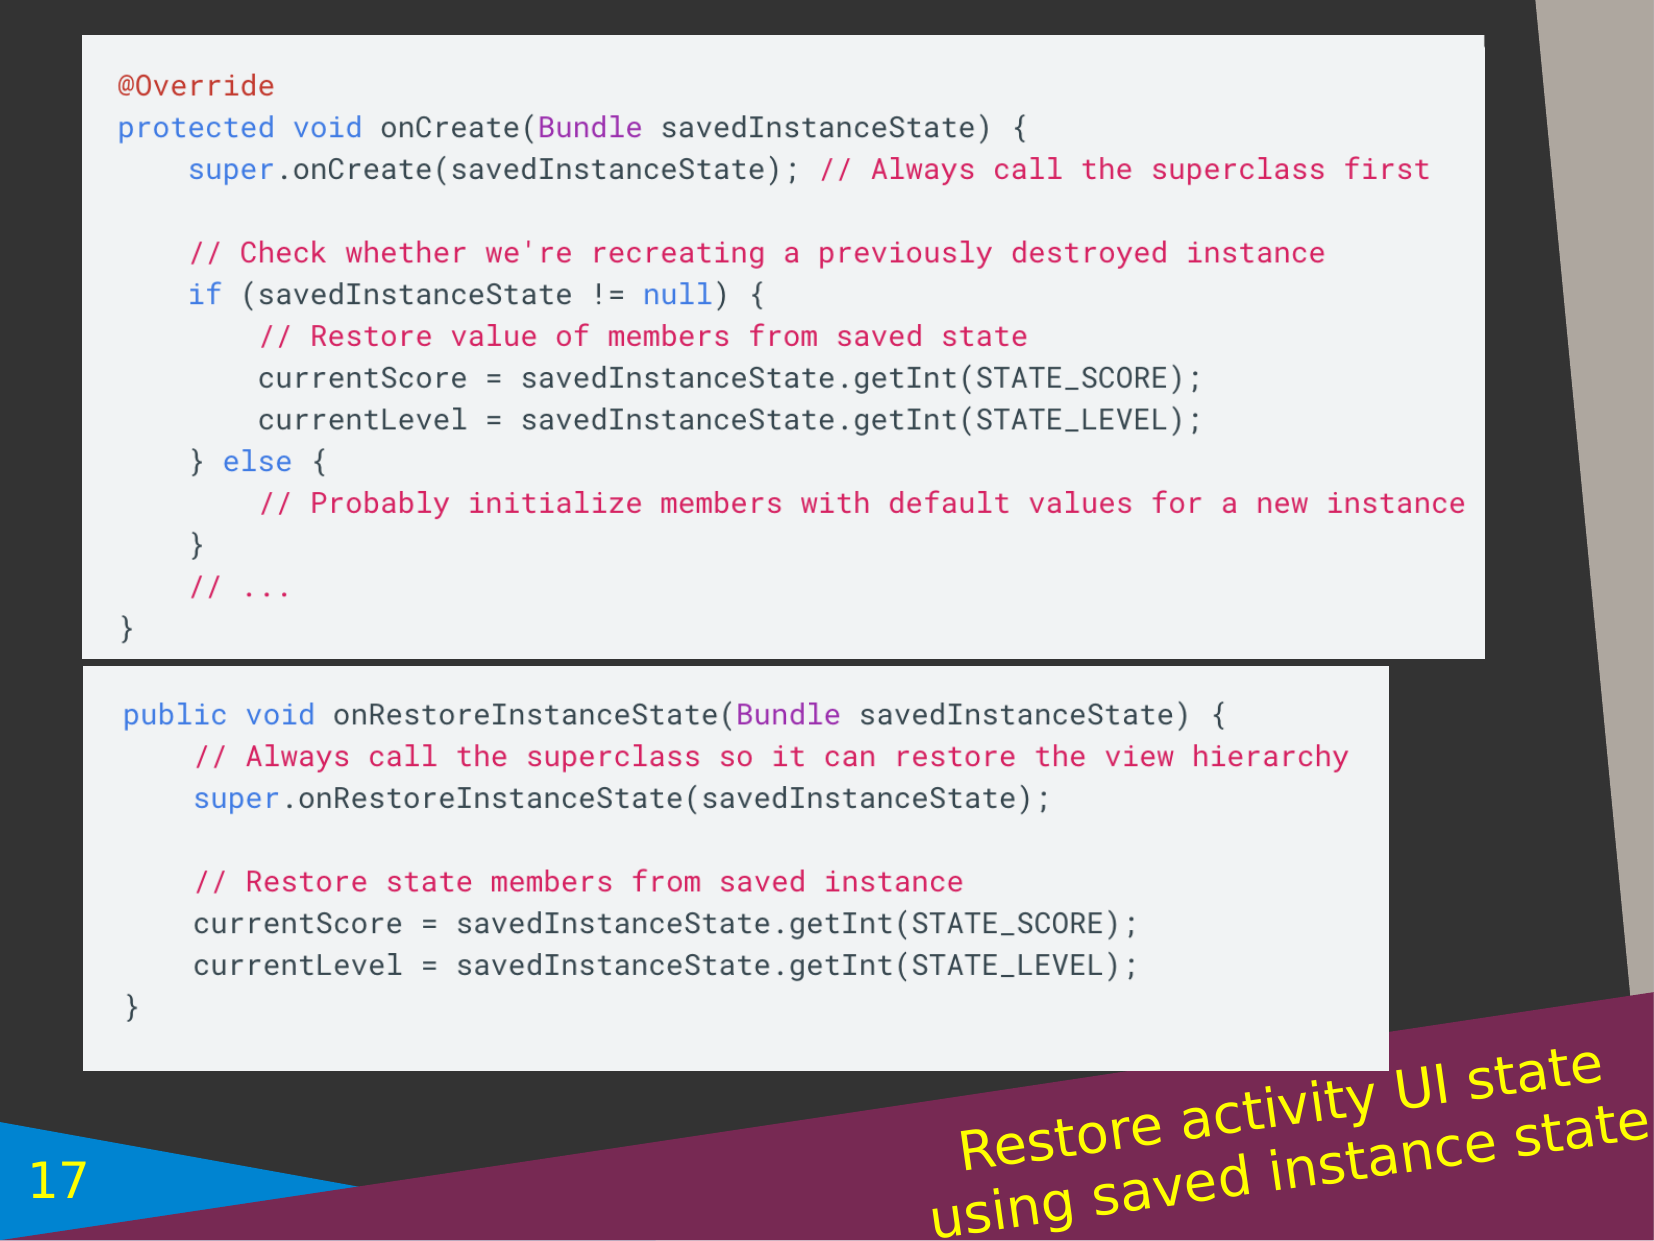

# Restore activity UI state using saved instance state
17